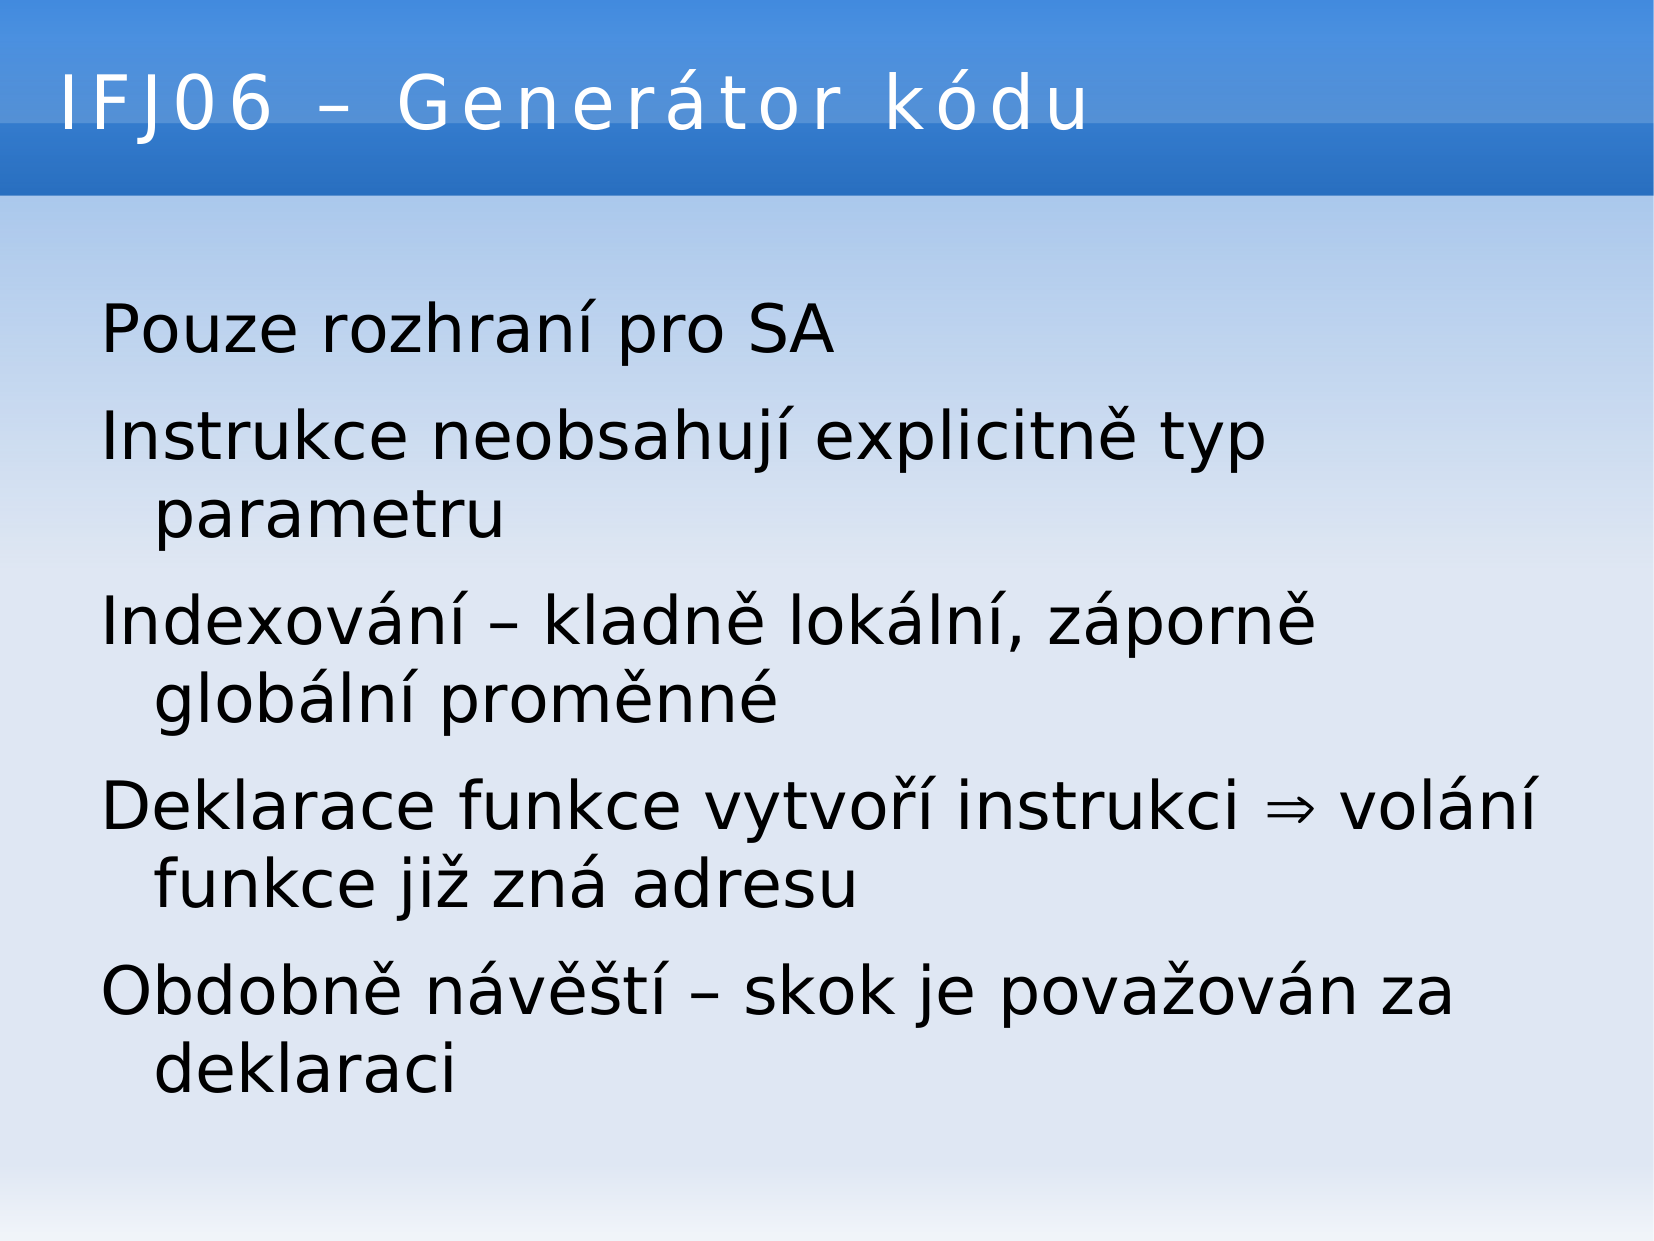

# IFJ06 – Generátor kódu
Pouze rozhraní pro SA
Instrukce neobsahují explicitně typ parametru
Indexování – kladně lokální, záporně globální proměnné
Deklarace funkce vytvoří instrukci ⇒ volání funkce již zná adresu
Obdobně návěští – skok je považován za deklaraci